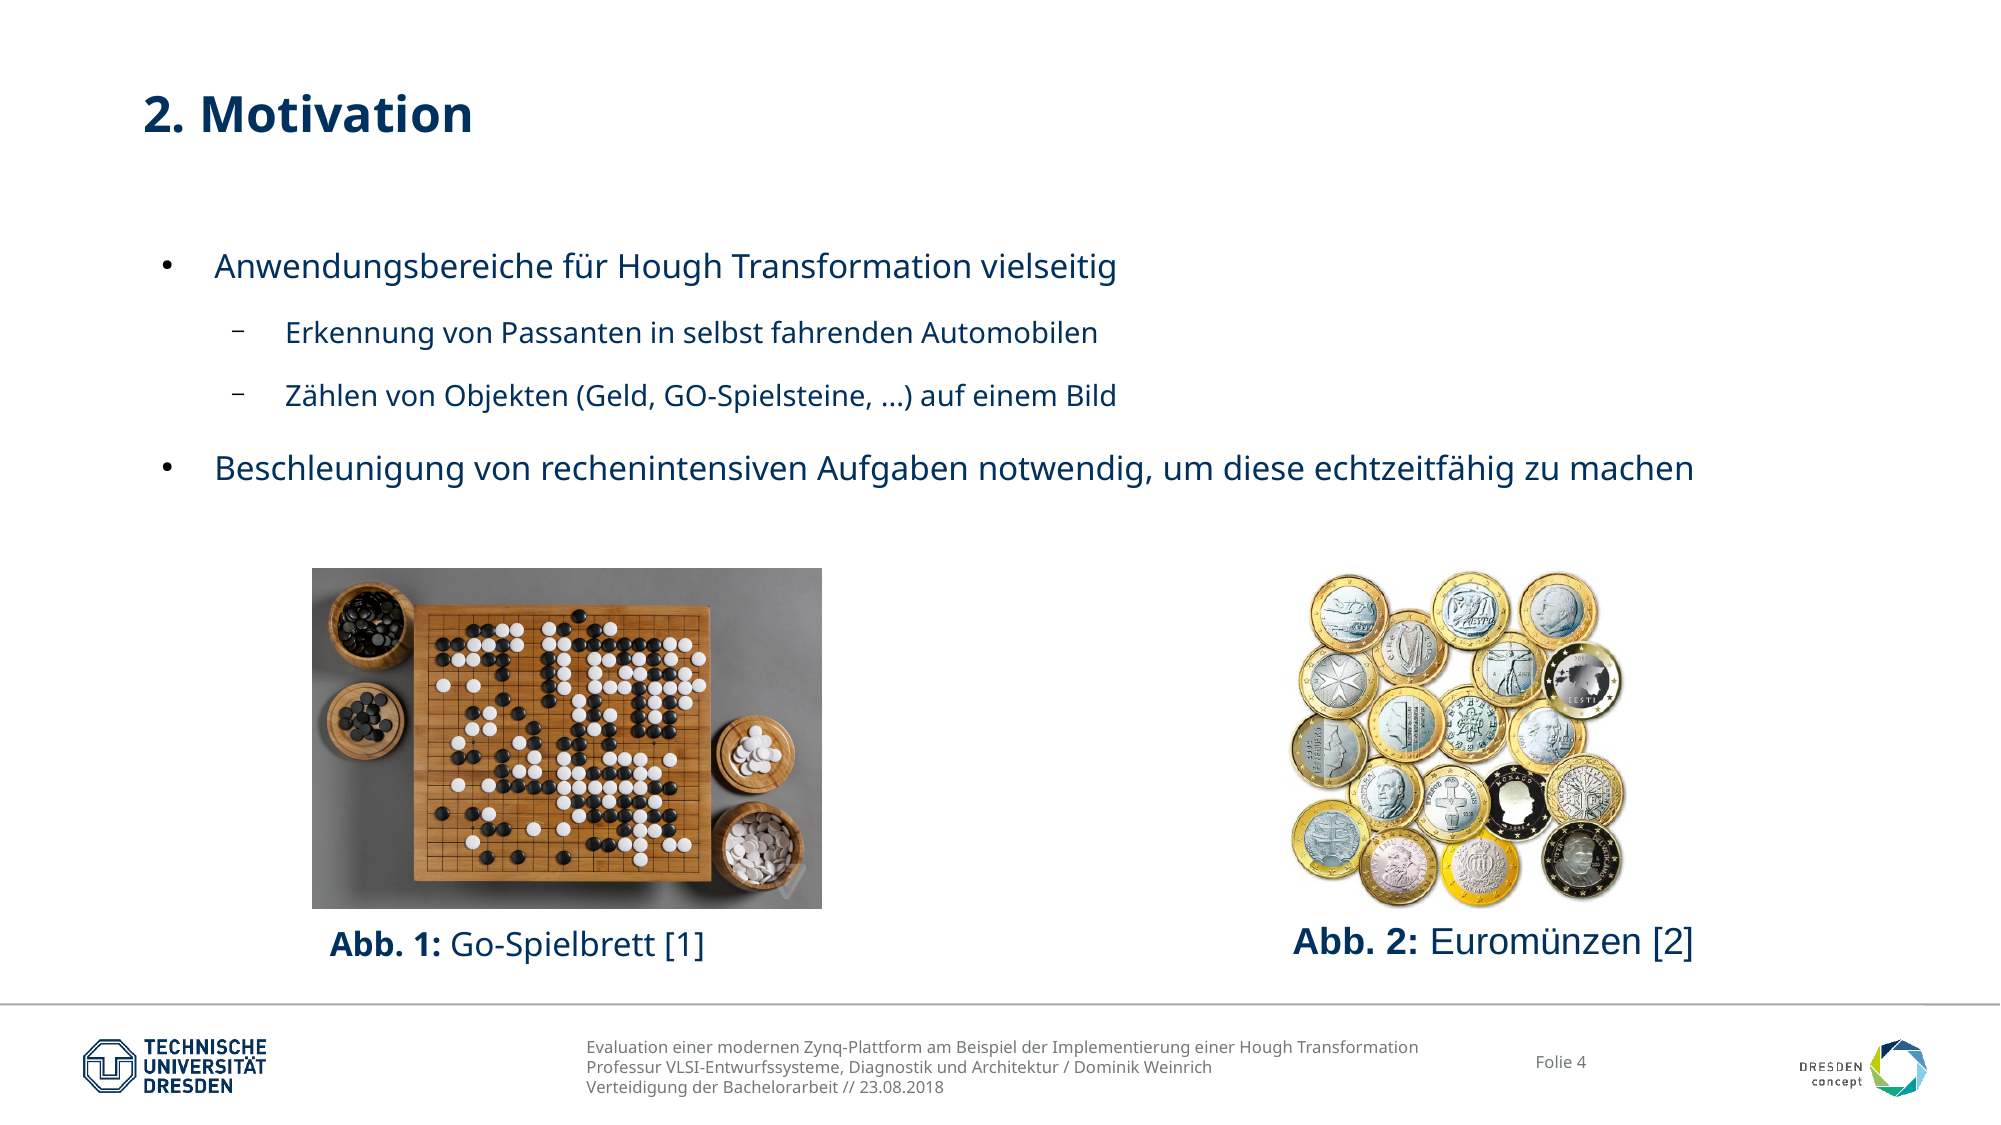

# 2. Motivation
Anwendungsbereiche für Hough Transformation vielseitig
Erkennung von Passanten in selbst fahrenden Automobilen
Zählen von Objekten (Geld, GO-Spielsteine, ...) auf einem Bild
Beschleunigung von rechenintensiven Aufgaben notwendig, um diese echtzeitfähig zu machen
Abb. 1: Go-Spielbrett [1]
Abb. 2: Euromünzen [2]